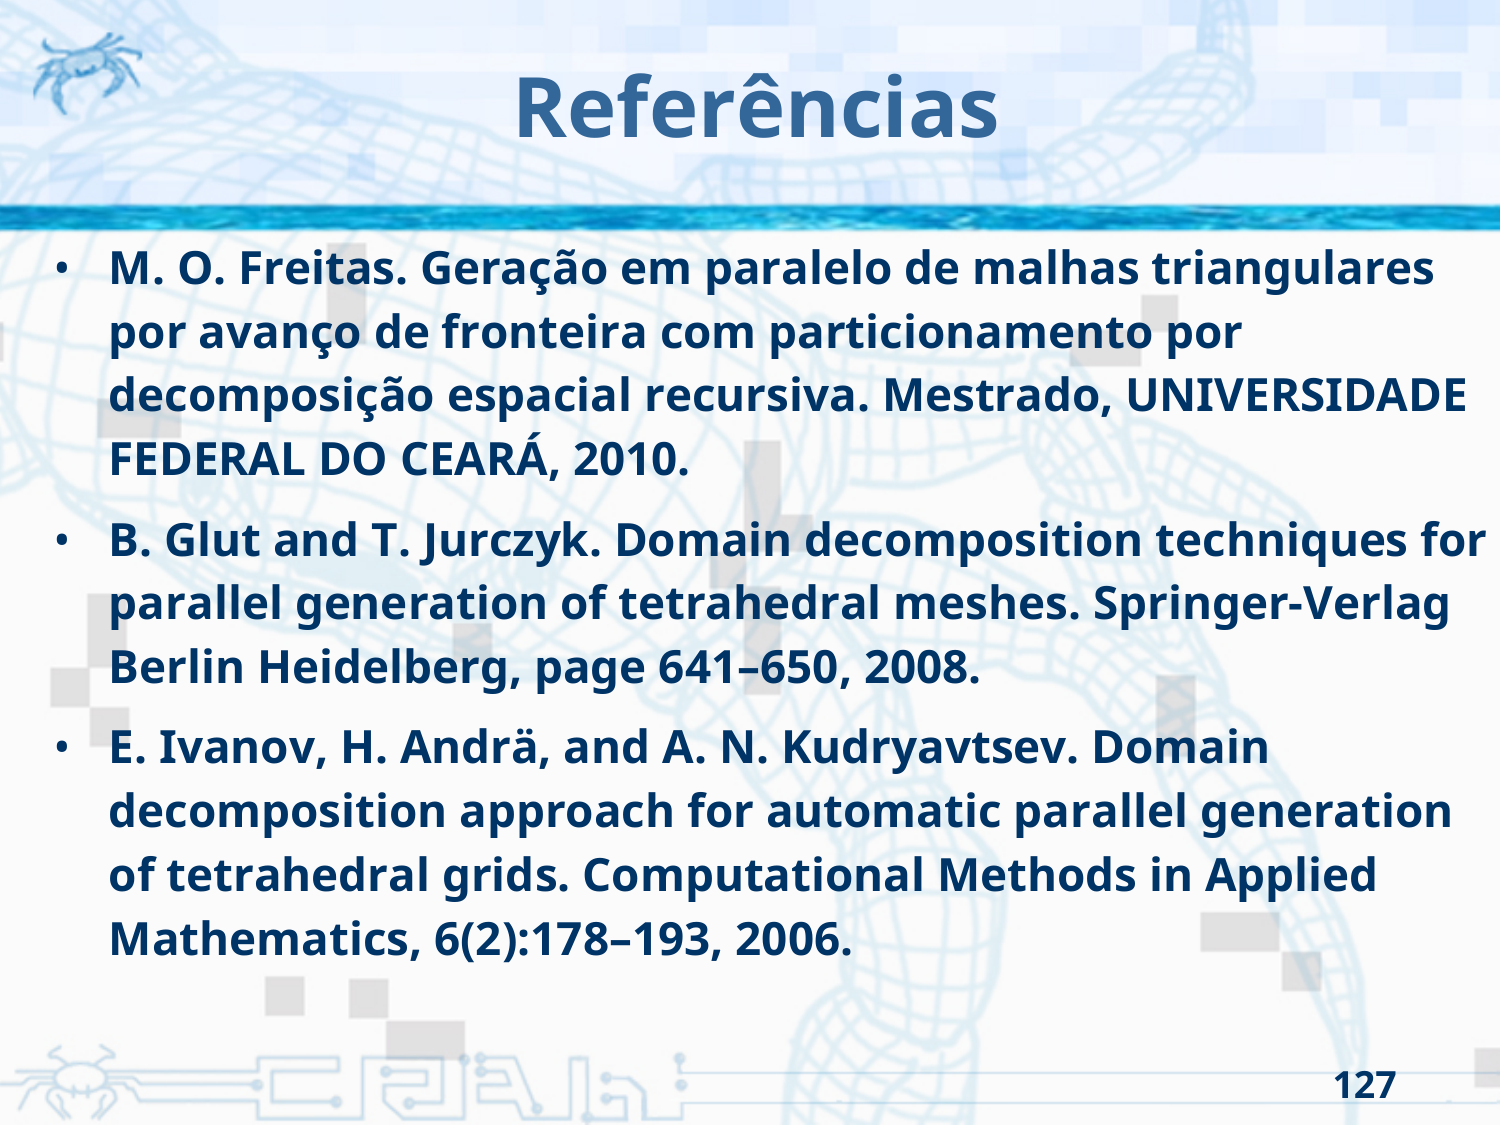

# Referências
M. O. Freitas. Geração em paralelo de malhas triangulares por avanço de fronteira com particionamento por decomposição espacial recursiva. Mestrado, UNIVERSIDADE FEDERAL DO CEARÁ, 2010.
B. Glut and T. Jurczyk. Domain decomposition techniques for parallel generation of tetrahedral meshes. Springer-Verlag Berlin Heidelberg, page 641–650, 2008.
E. Ivanov, H. Andrä, and A. N. Kudryavtsev. Domain decomposition approach for automatic parallel generation of tetrahedral grids. Computational Methods in Applied Mathematics, 6(2):178–193, 2006.